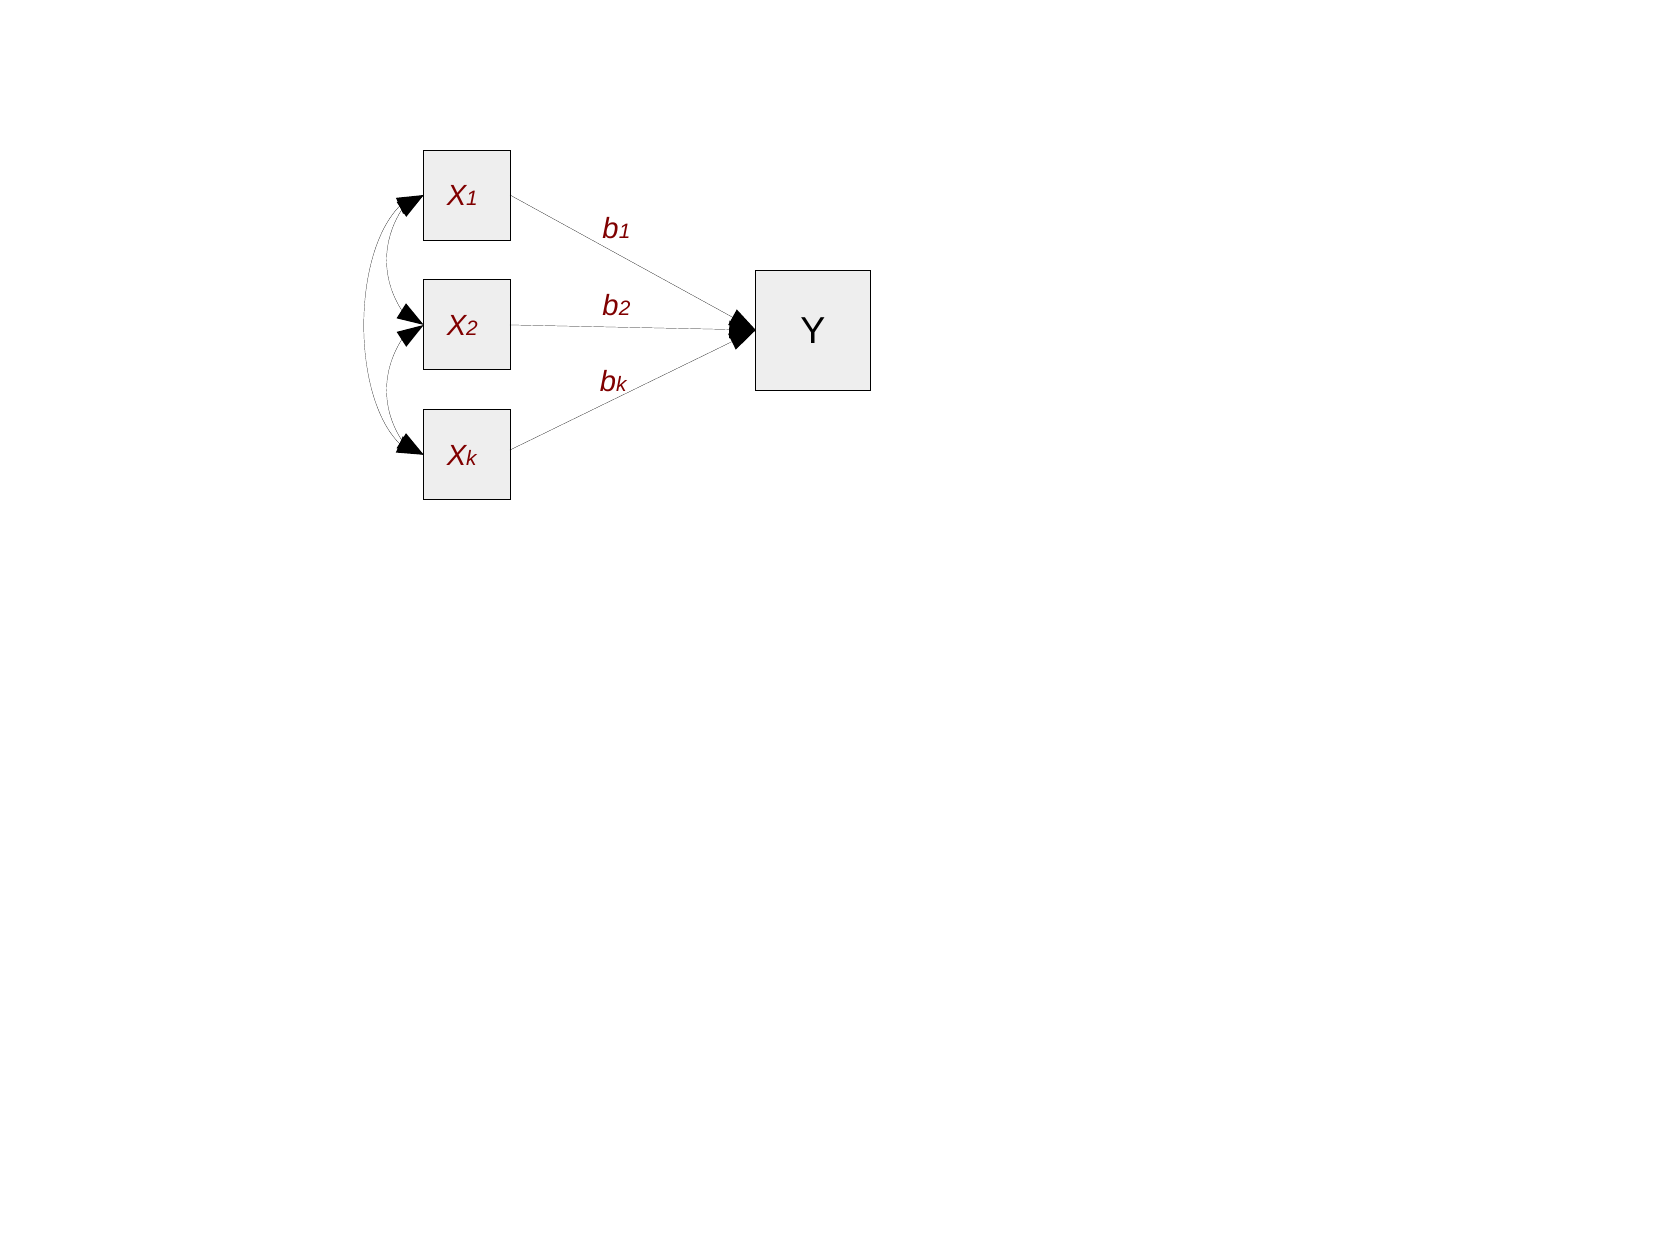

X1
b1
Y
 X2
b2
bk
 Xk